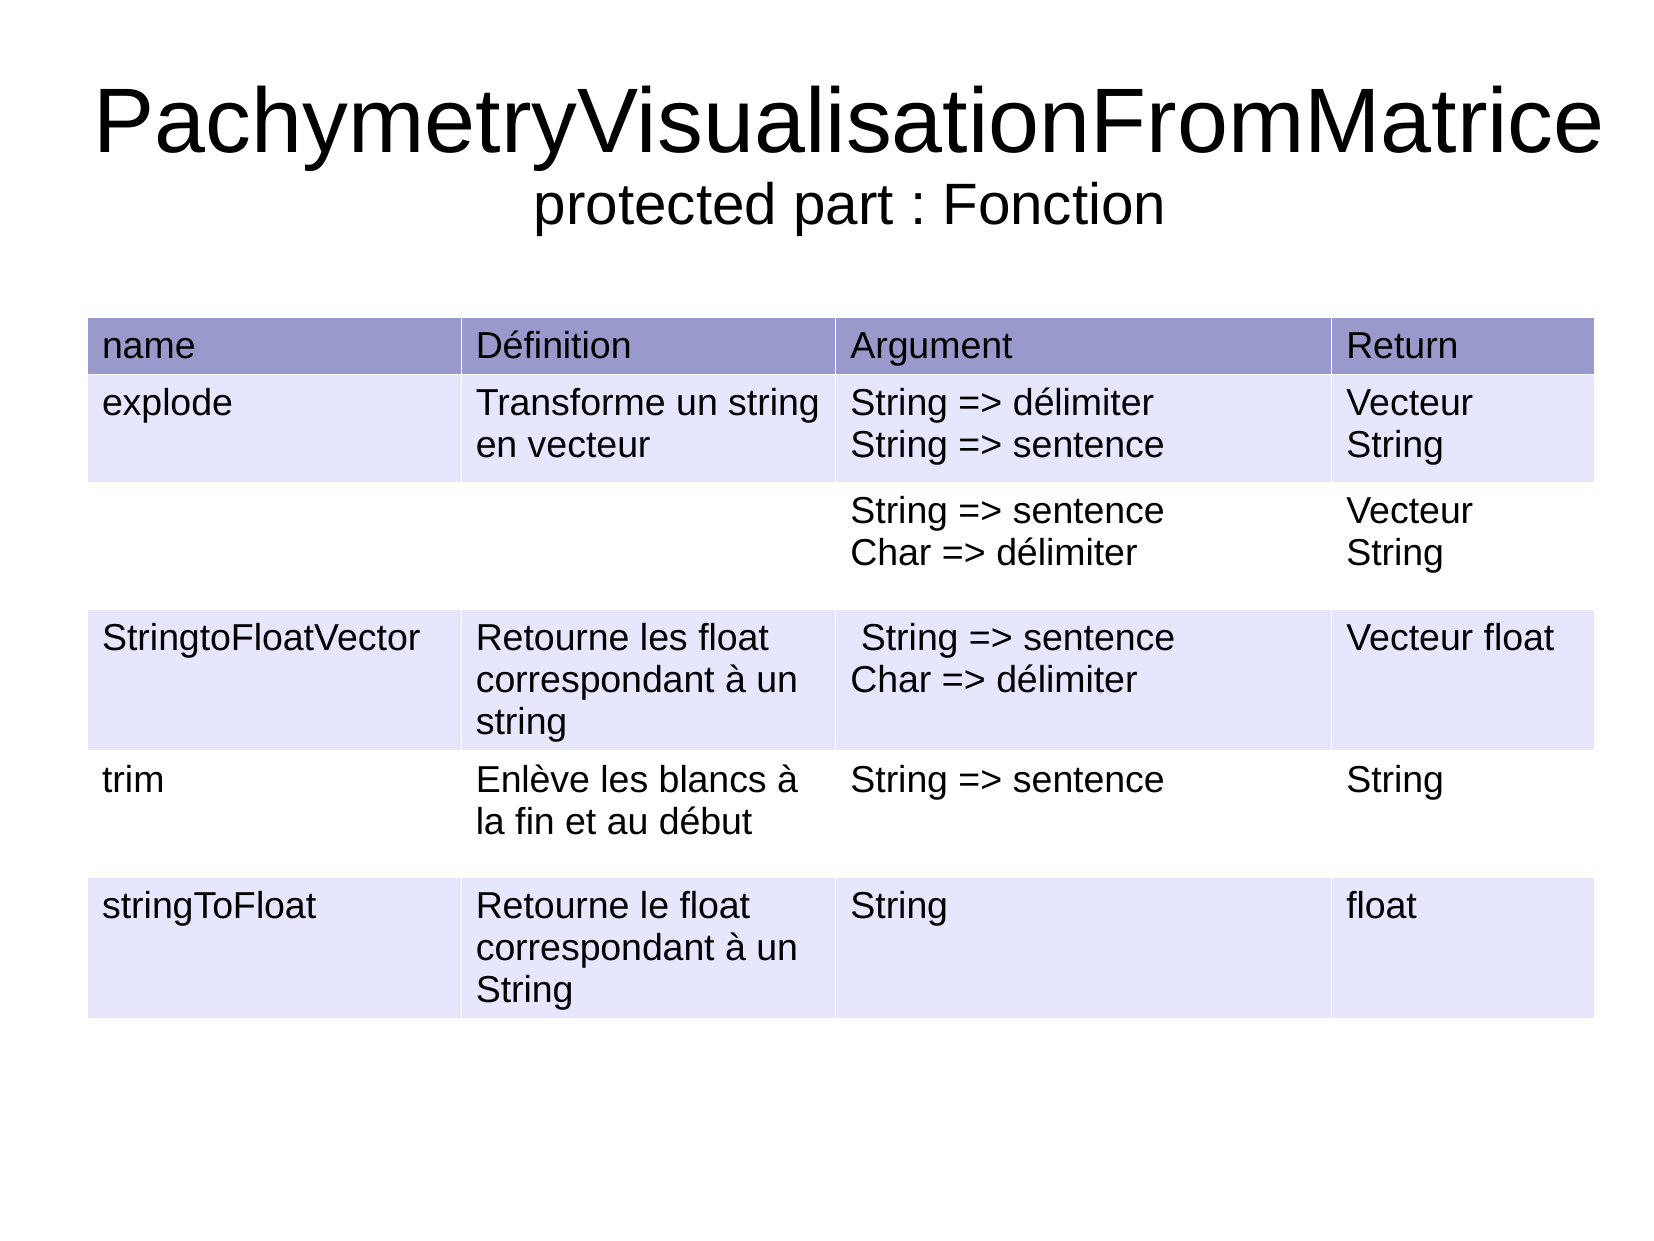

# PachymetryVisualisationFromMatrice protected part : Fonction
| name | Définition | Argument | Return |
| --- | --- | --- | --- |
| explode | Transforme un string en vecteur | String => délimiter String => sentence | Vecteur String |
| | | String => sentence Char => délimiter | Vecteur String |
| StringtoFloatVector | Retourne les float correspondant à un string | String => sentence Char => délimiter | Vecteur float |
| trim | Enlève les blancs à la fin et au début | String => sentence | String |
| stringToFloat | Retourne le float correspondant à un String | String | float |